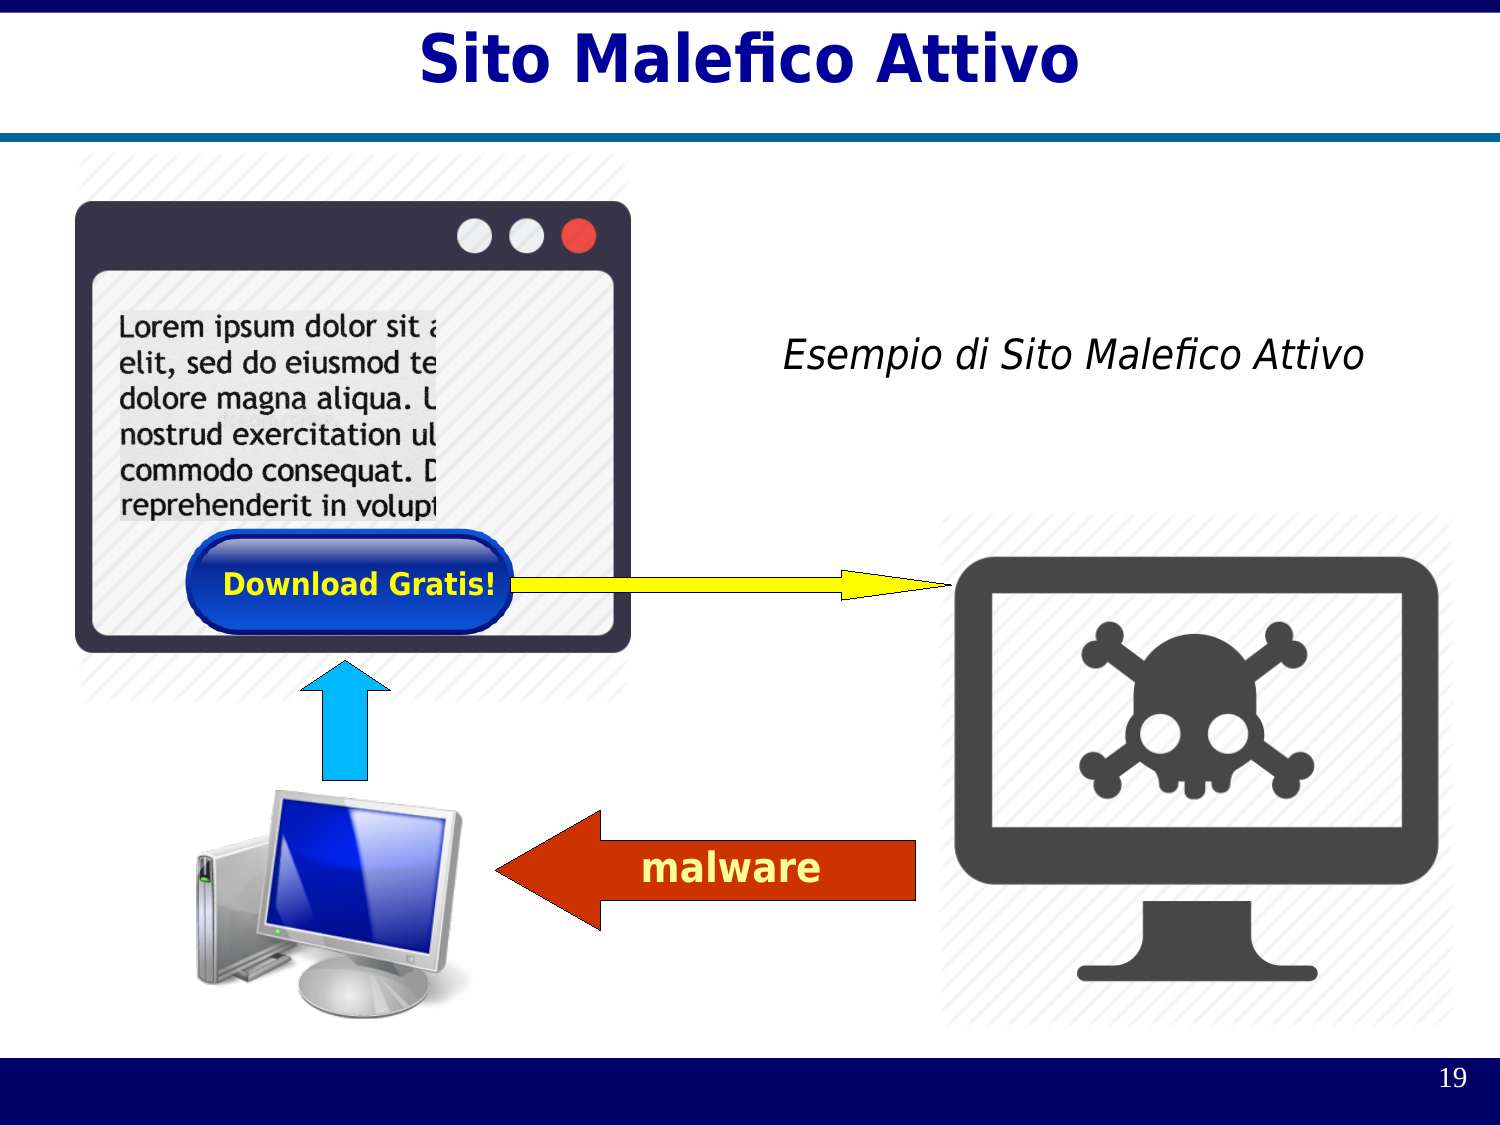

# Sito Malefico Attivo
Download Gratis!
Esempio di Sito Malefico Attivo
malware